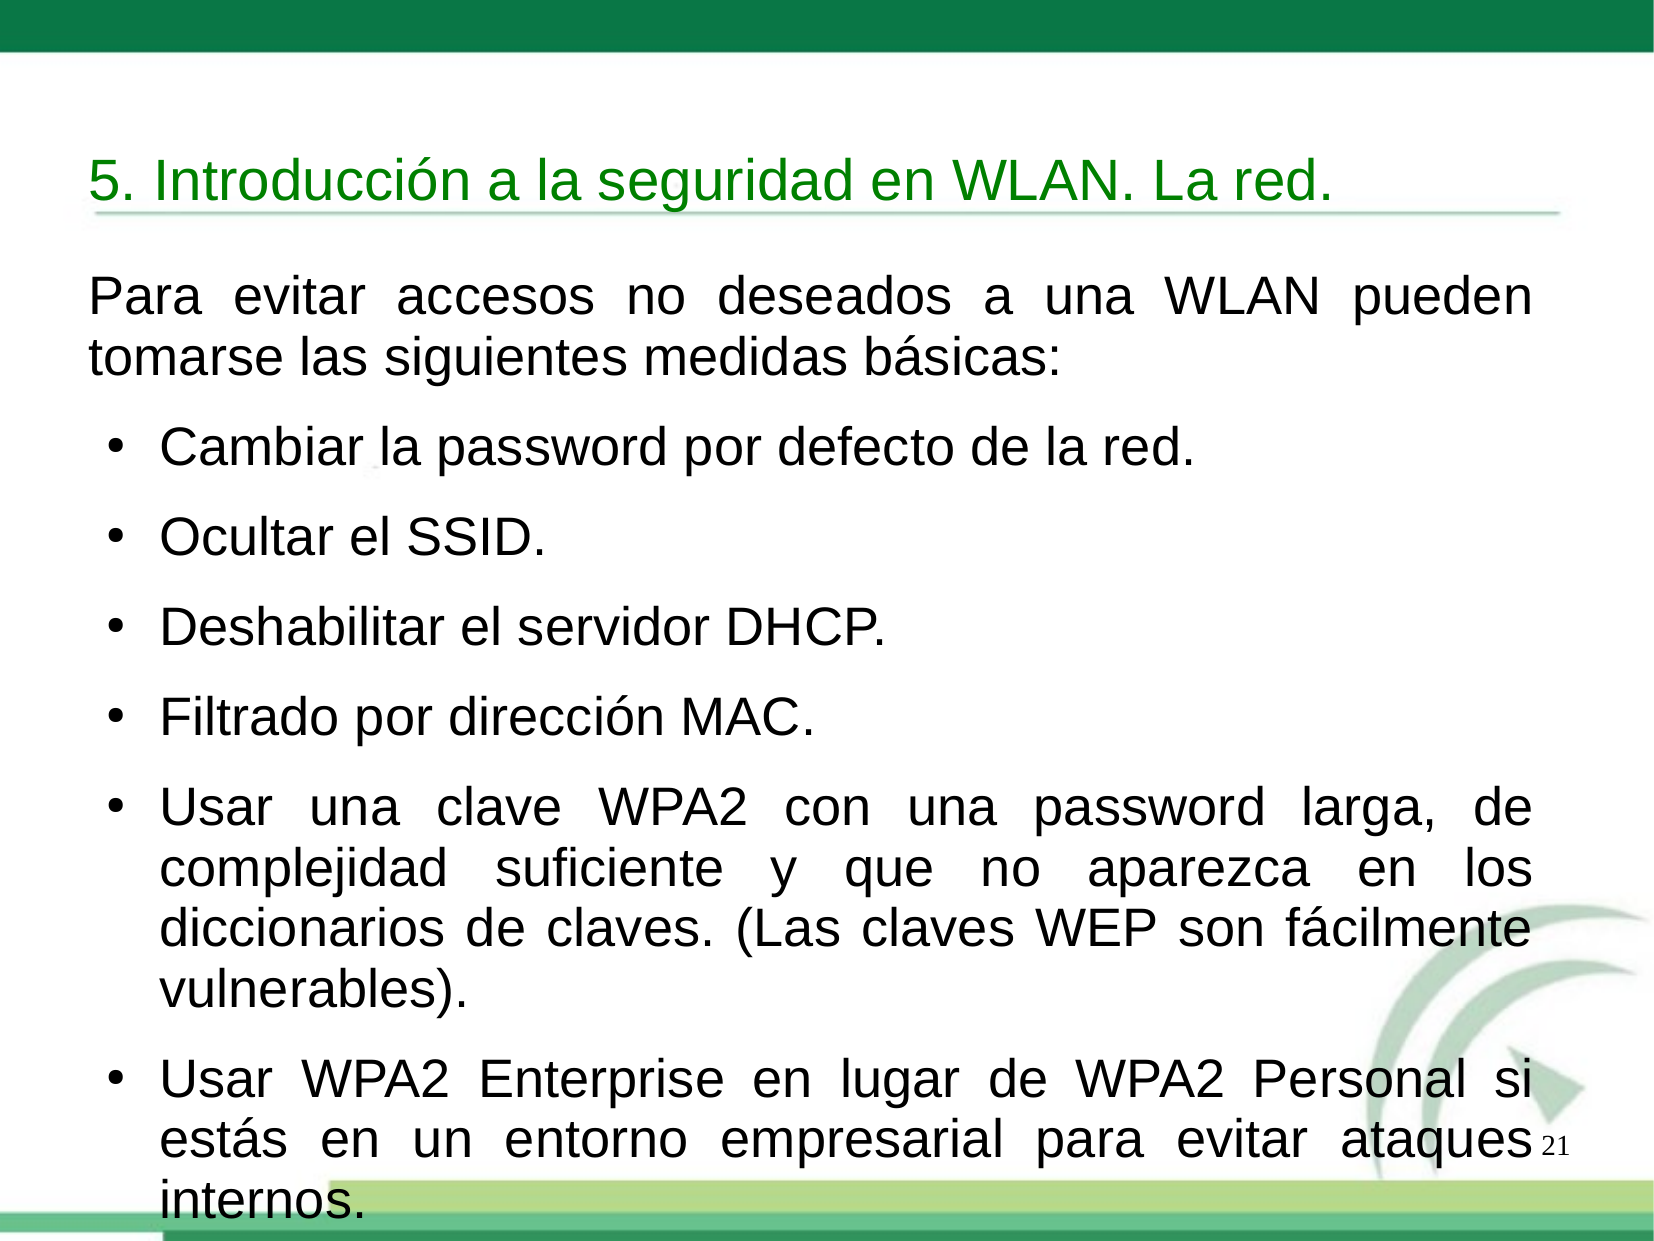

5. Introducción a la seguridad en WLAN. La red.
# Para evitar accesos no deseados a una WLAN pueden tomarse las siguientes medidas básicas:
Cambiar la password por defecto de la red.
Ocultar el SSID.
Deshabilitar el servidor DHCP.
Filtrado por dirección MAC.
Usar una clave WPA2 con una password larga, de complejidad suficiente y que no aparezca en los diccionarios de claves. (Las claves WEP son fácilmente vulnerables).
Usar WPA2 Enterprise en lugar de WPA2 Personal si estás en un entorno empresarial para evitar ataques internos.
21